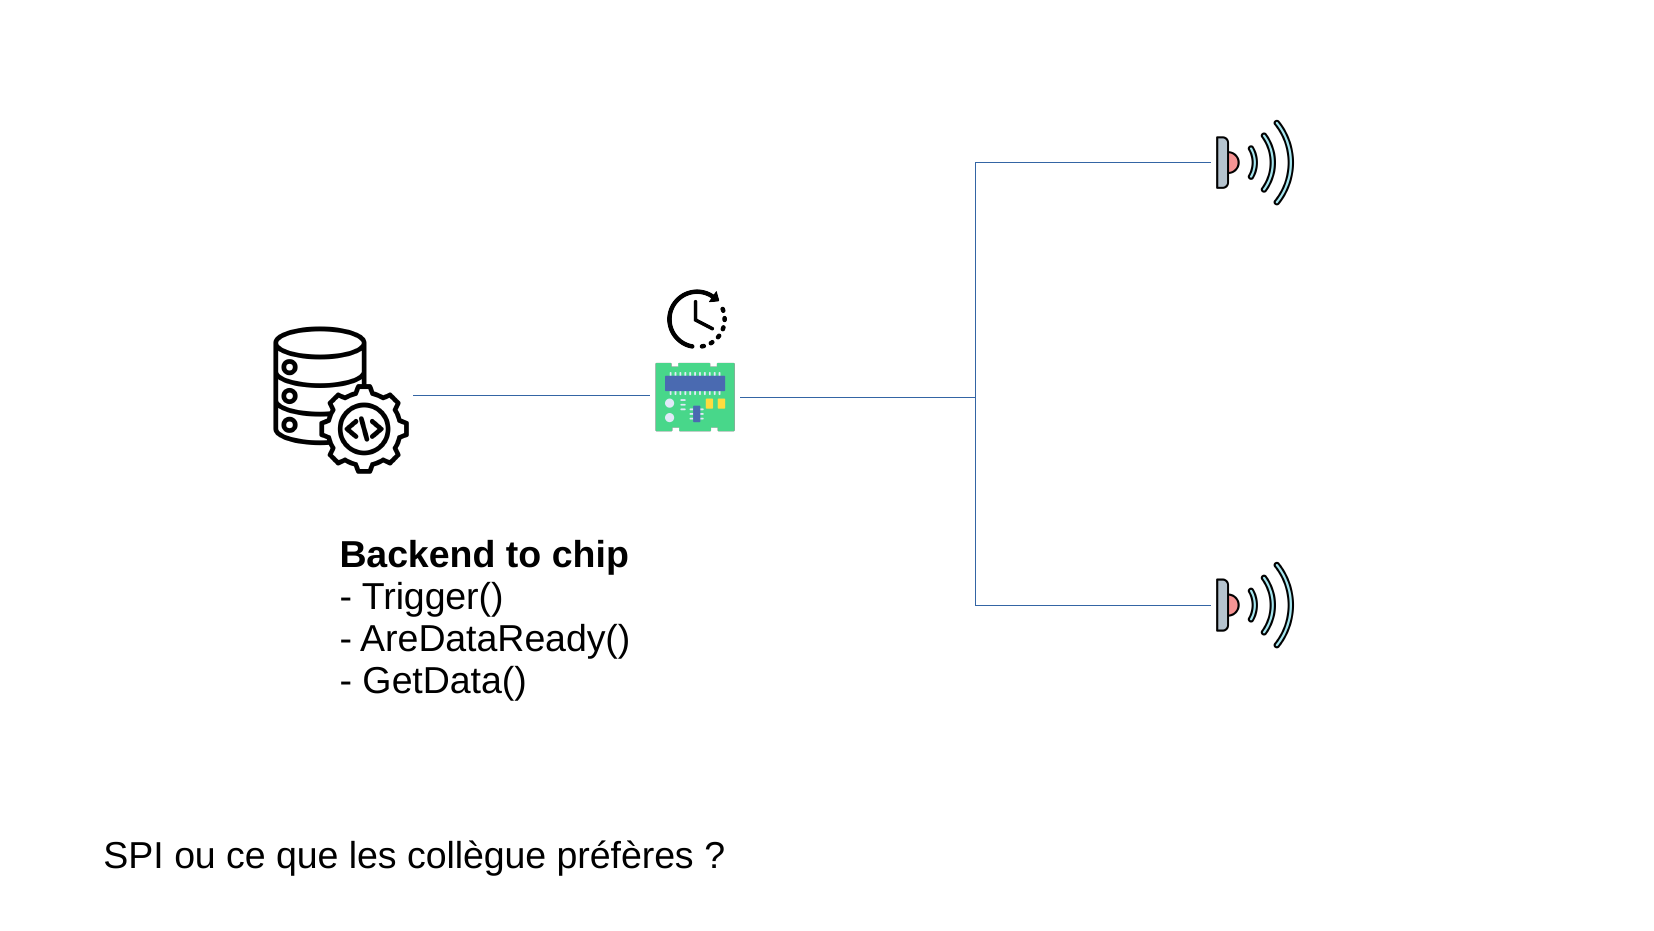

Backend to chip
- Trigger()
- AreDataReady()
- GetData()
SPI ou ce que les collègue préfères ?